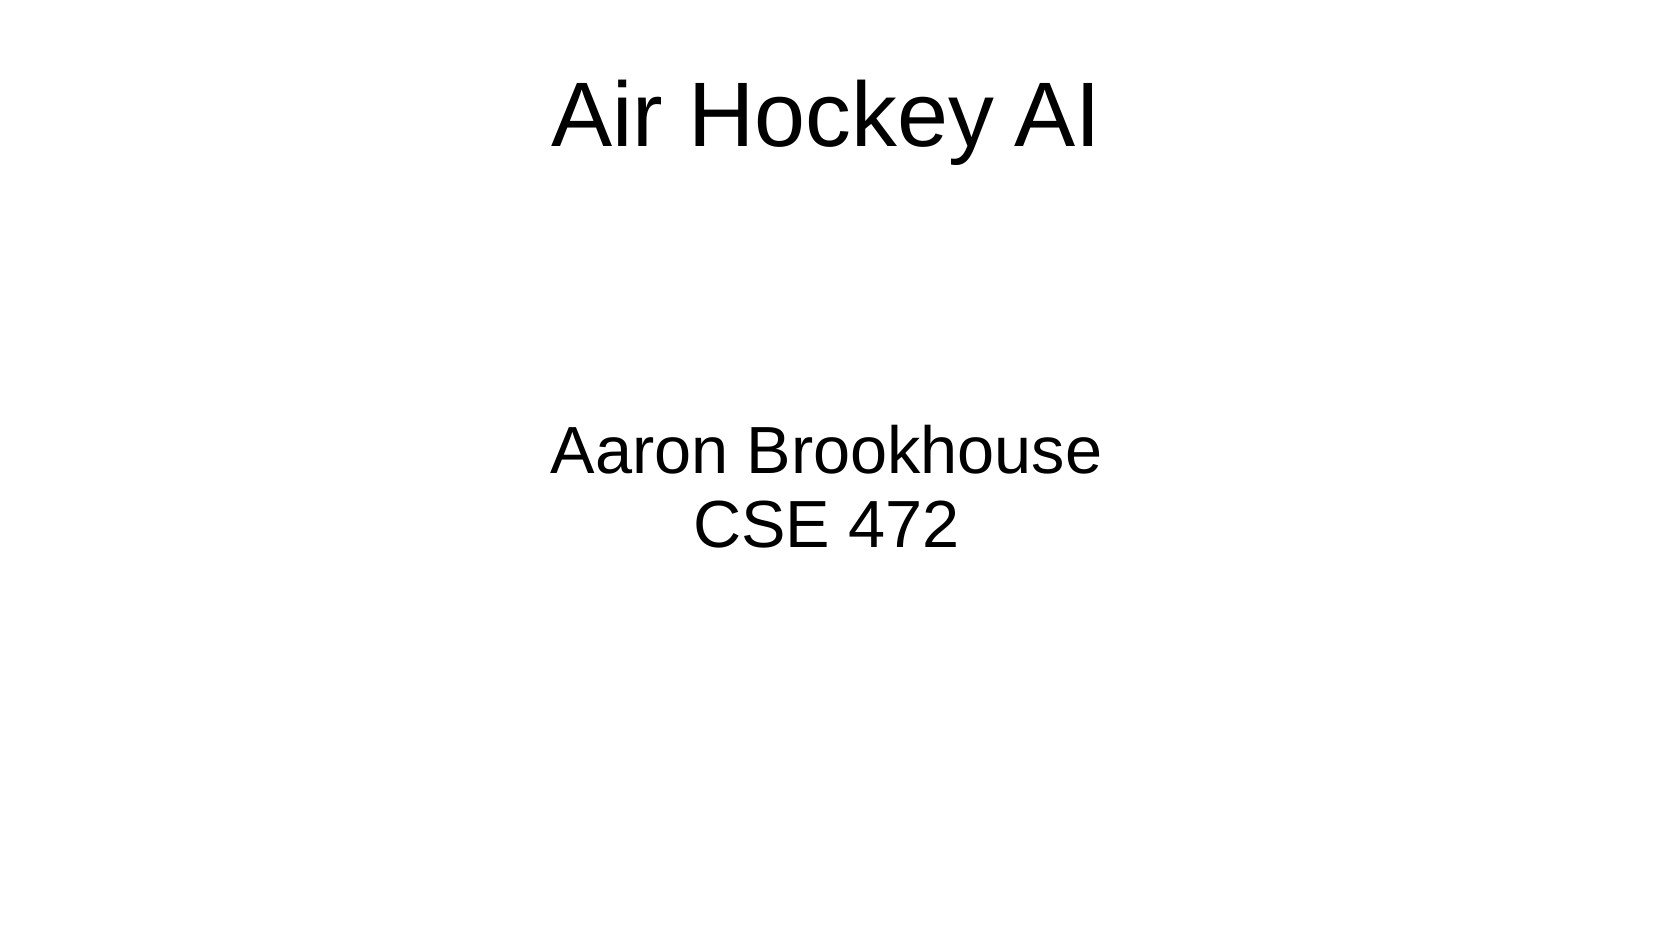

# Air Hockey AI
Aaron Brookhouse
CSE 472